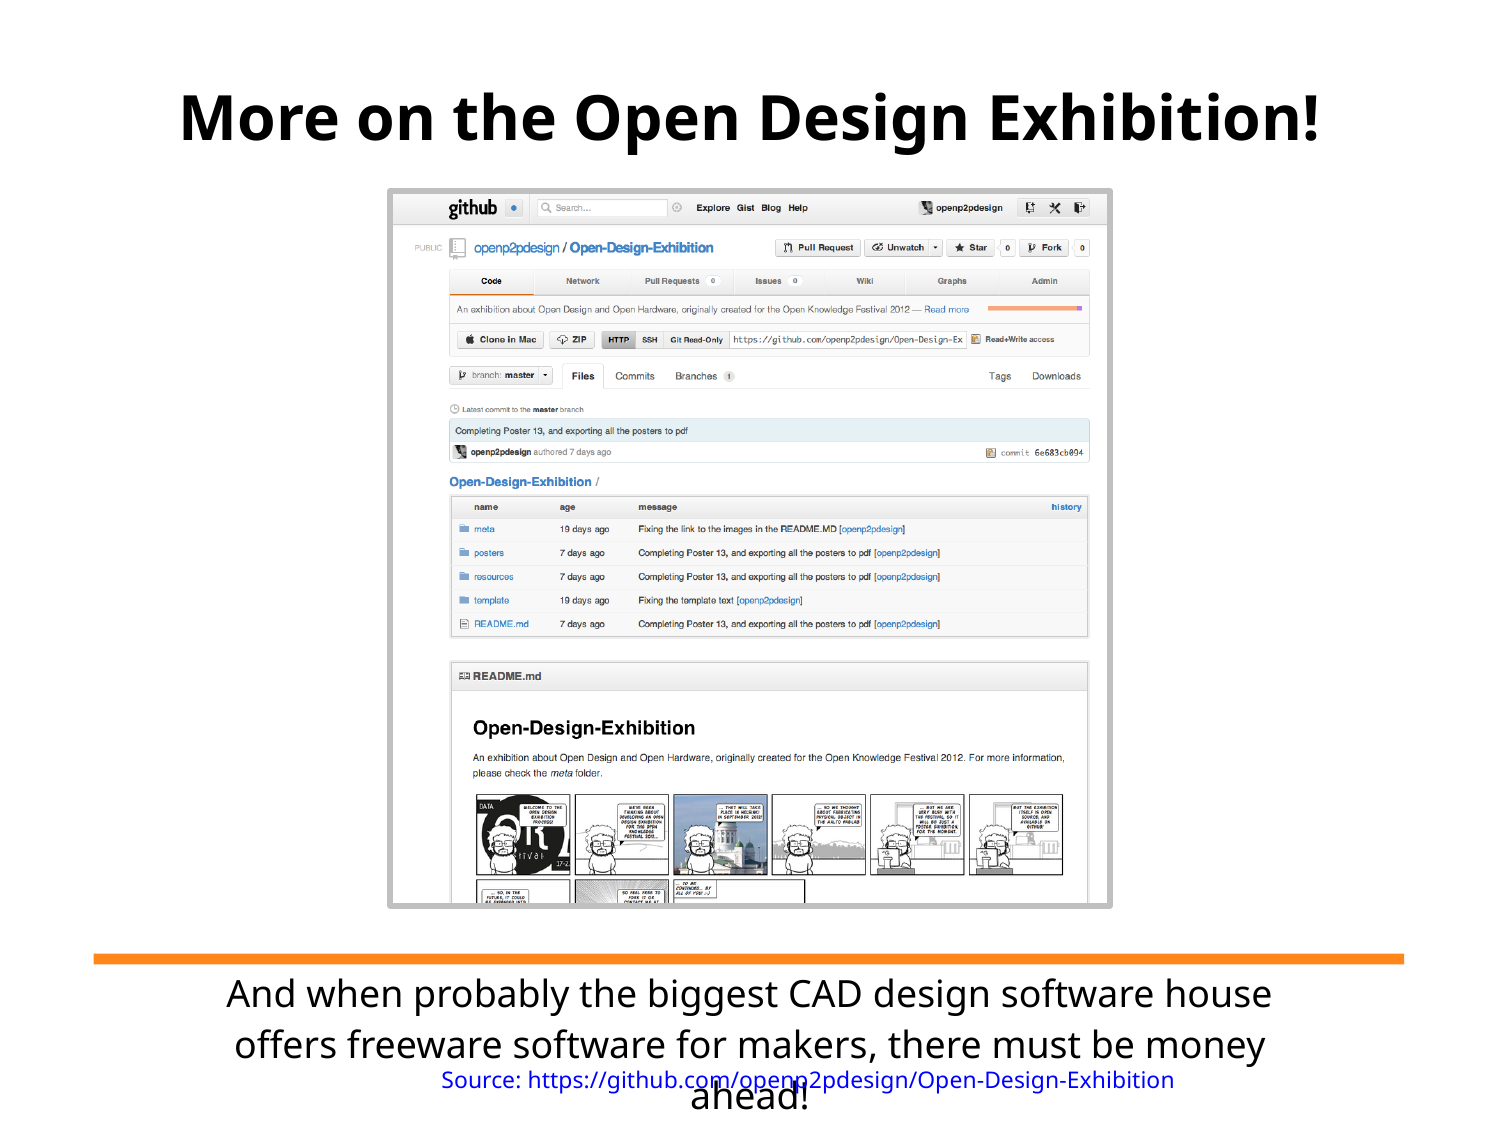

More on the Open Design Exhibition!
# Source: http://www.123dapp.com/
And when probably the biggest CAD design software house offers freeware software for makers, there must be money ahead!
Source: https://github.com/openp2pdesign/Open-Design-Exhibition